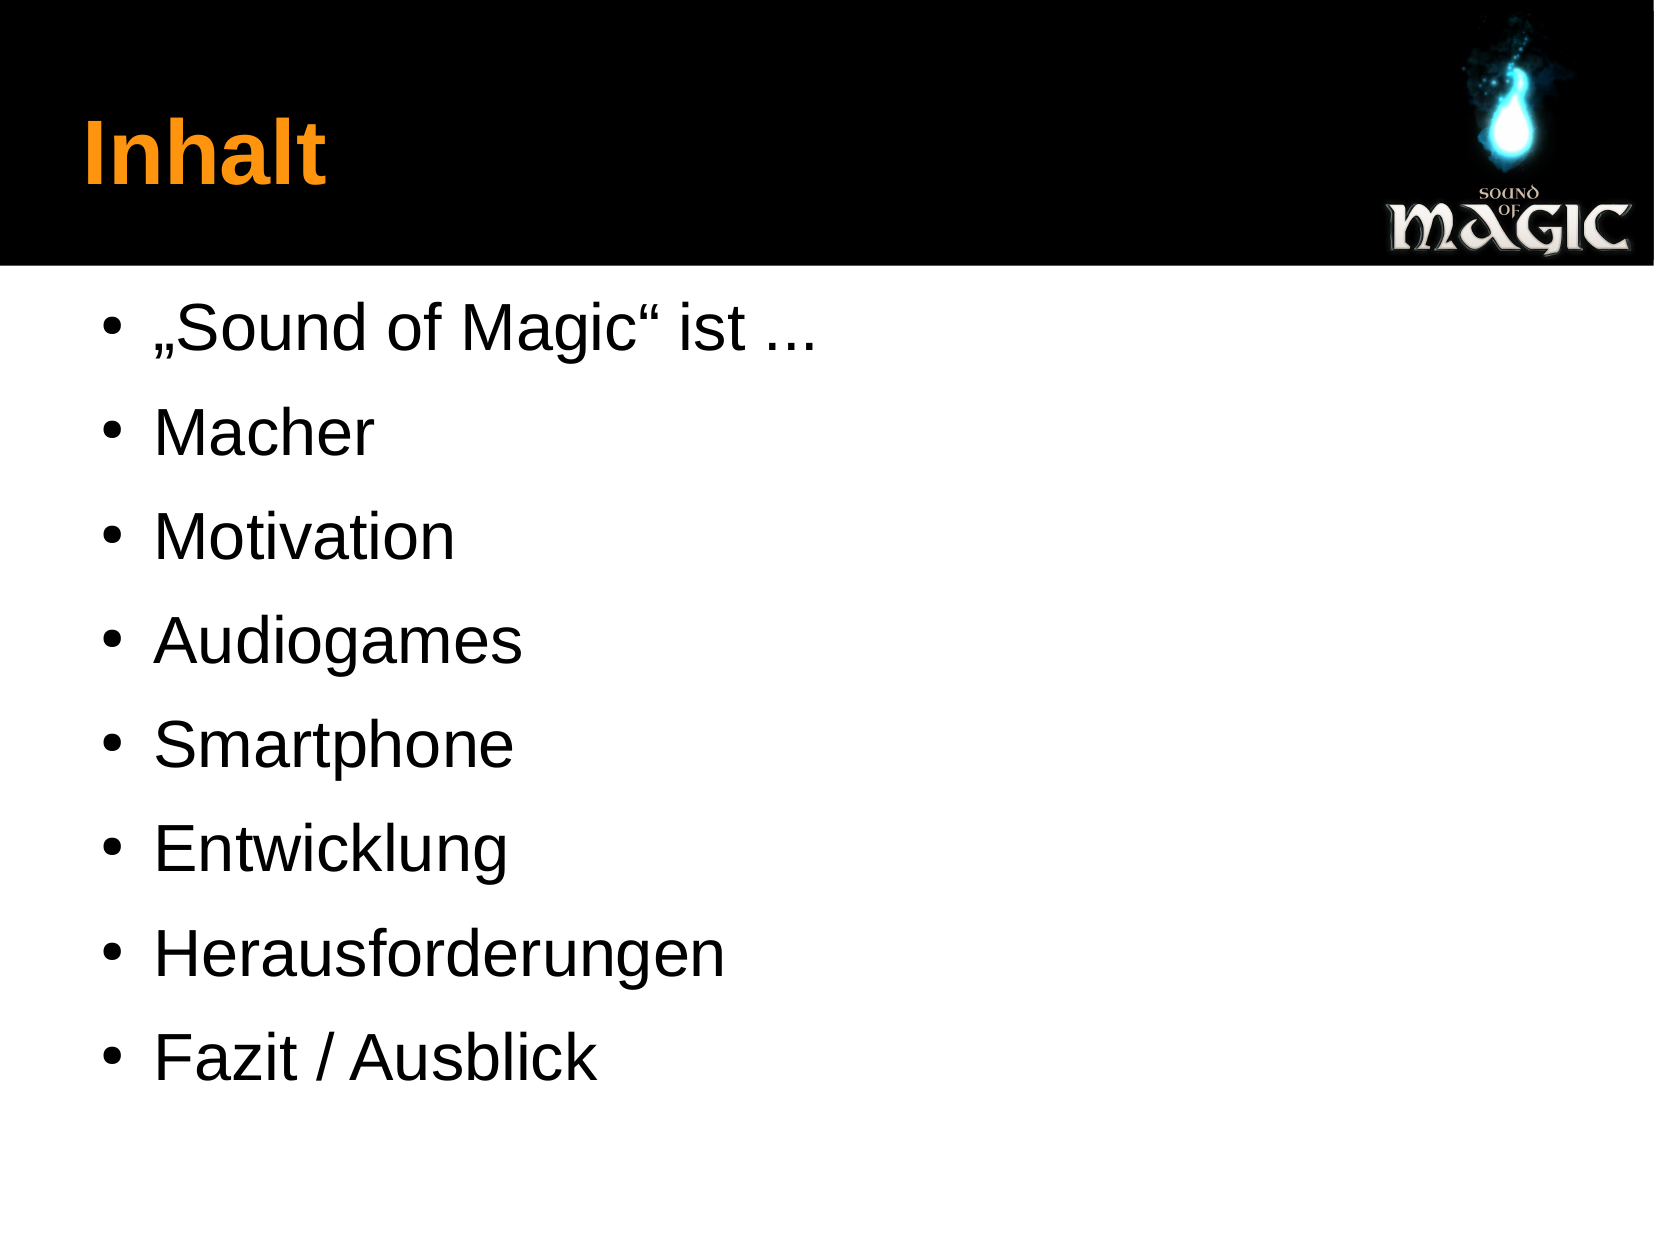

# Inhalt
„Sound of Magic“ ist ...
Macher
Motivation
Audiogames
Smartphone
Entwicklung
Herausforderungen
Fazit / Ausblick